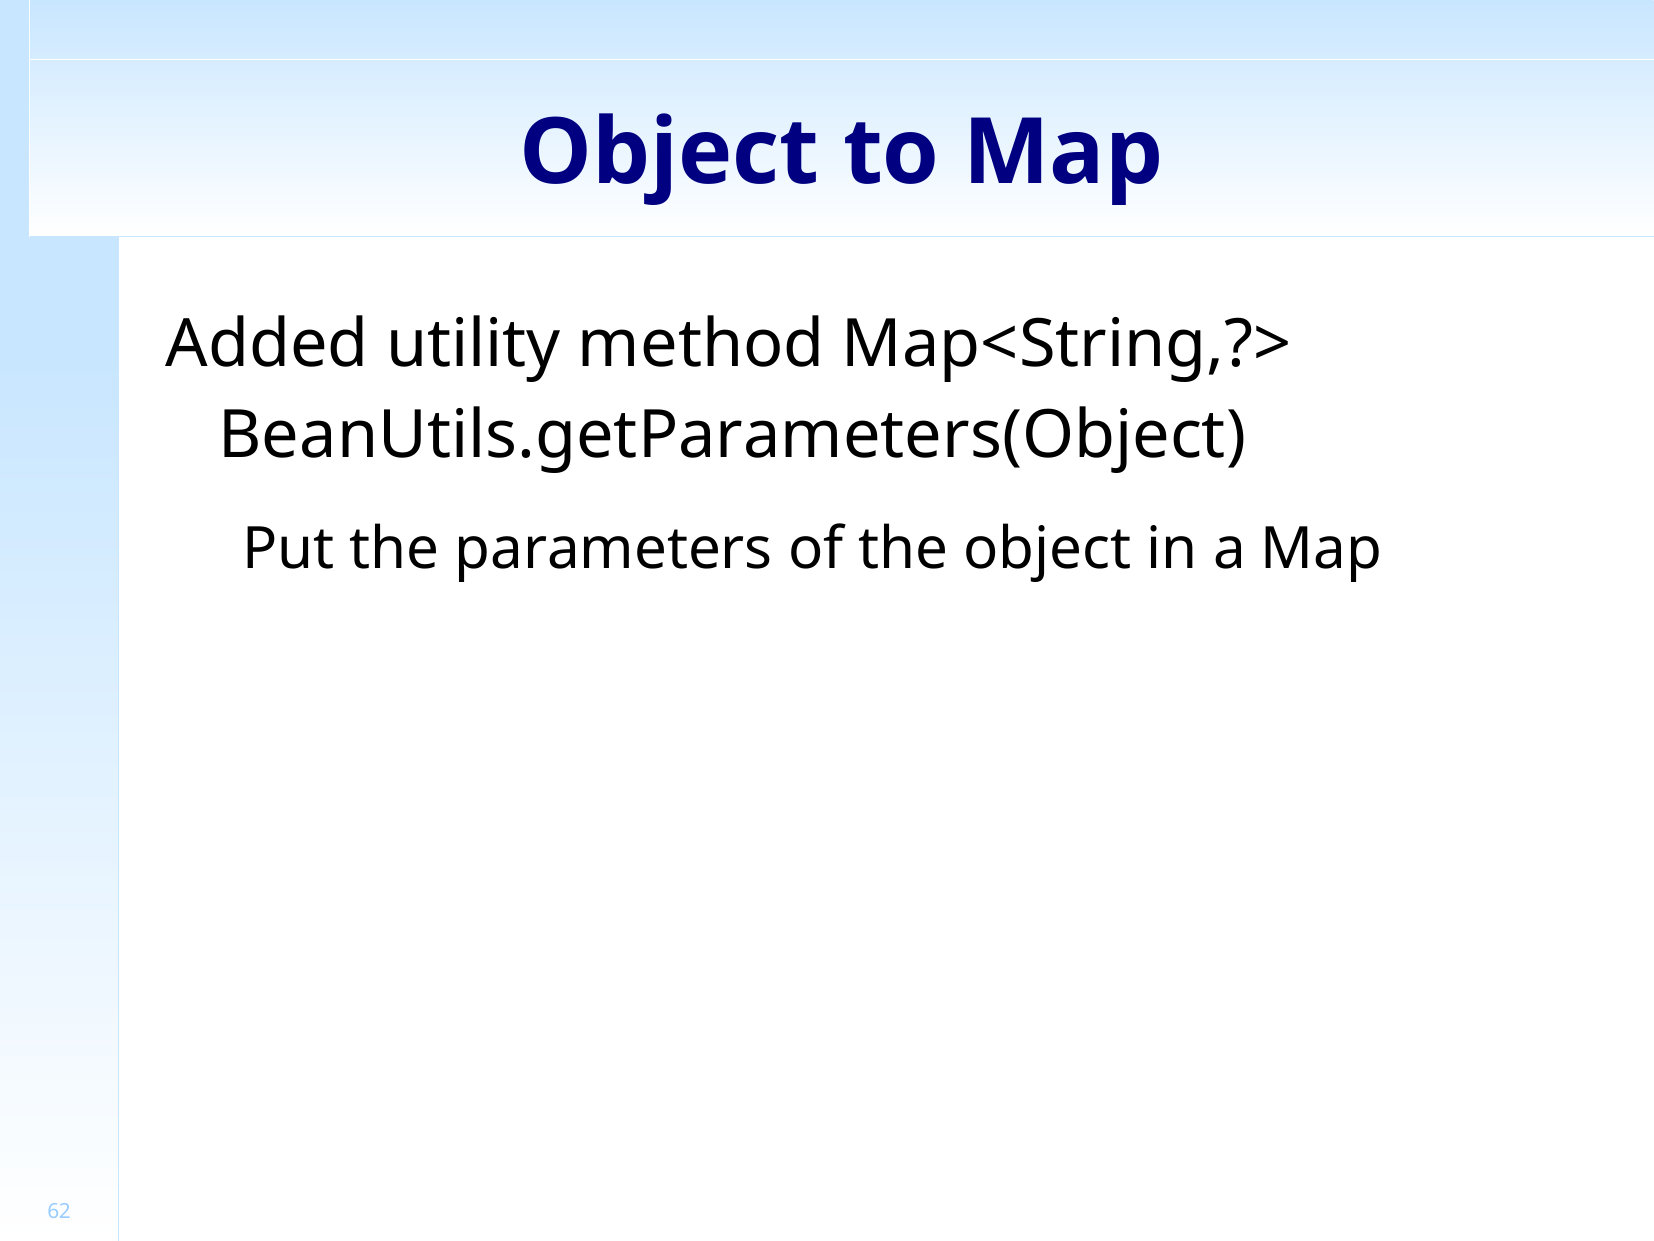

# Object to Map
Added utility method Map<String,?> BeanUtils.getParameters(Object)
Put the parameters of the object in a Map